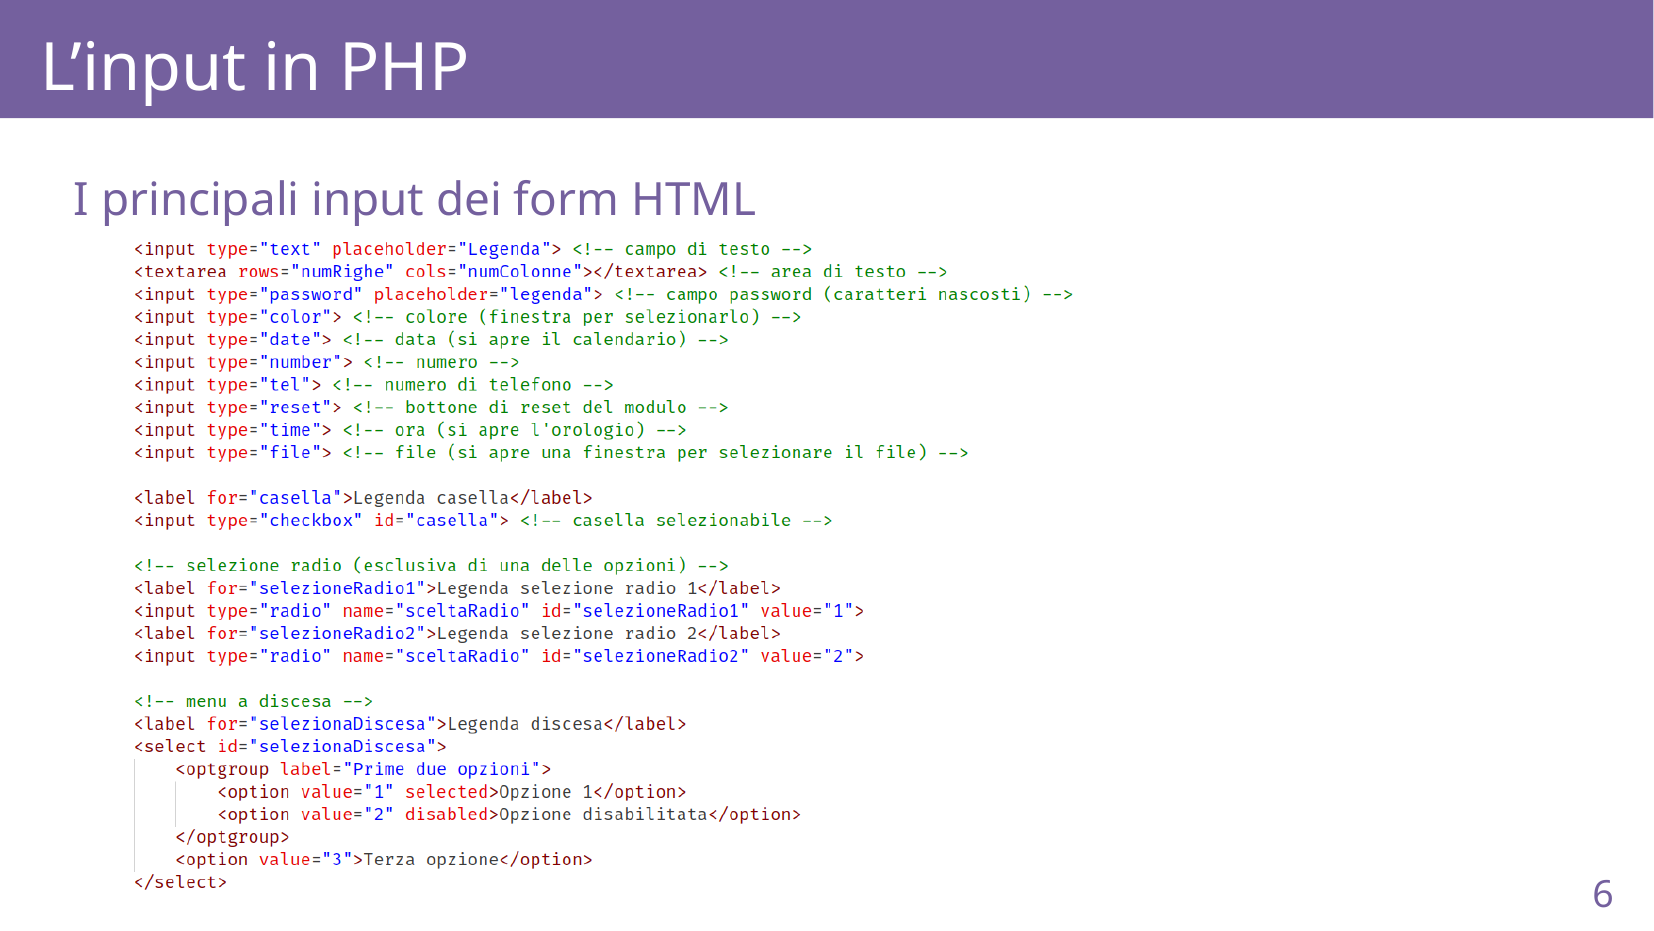

L’input in PHP
I principali input dei form HTML